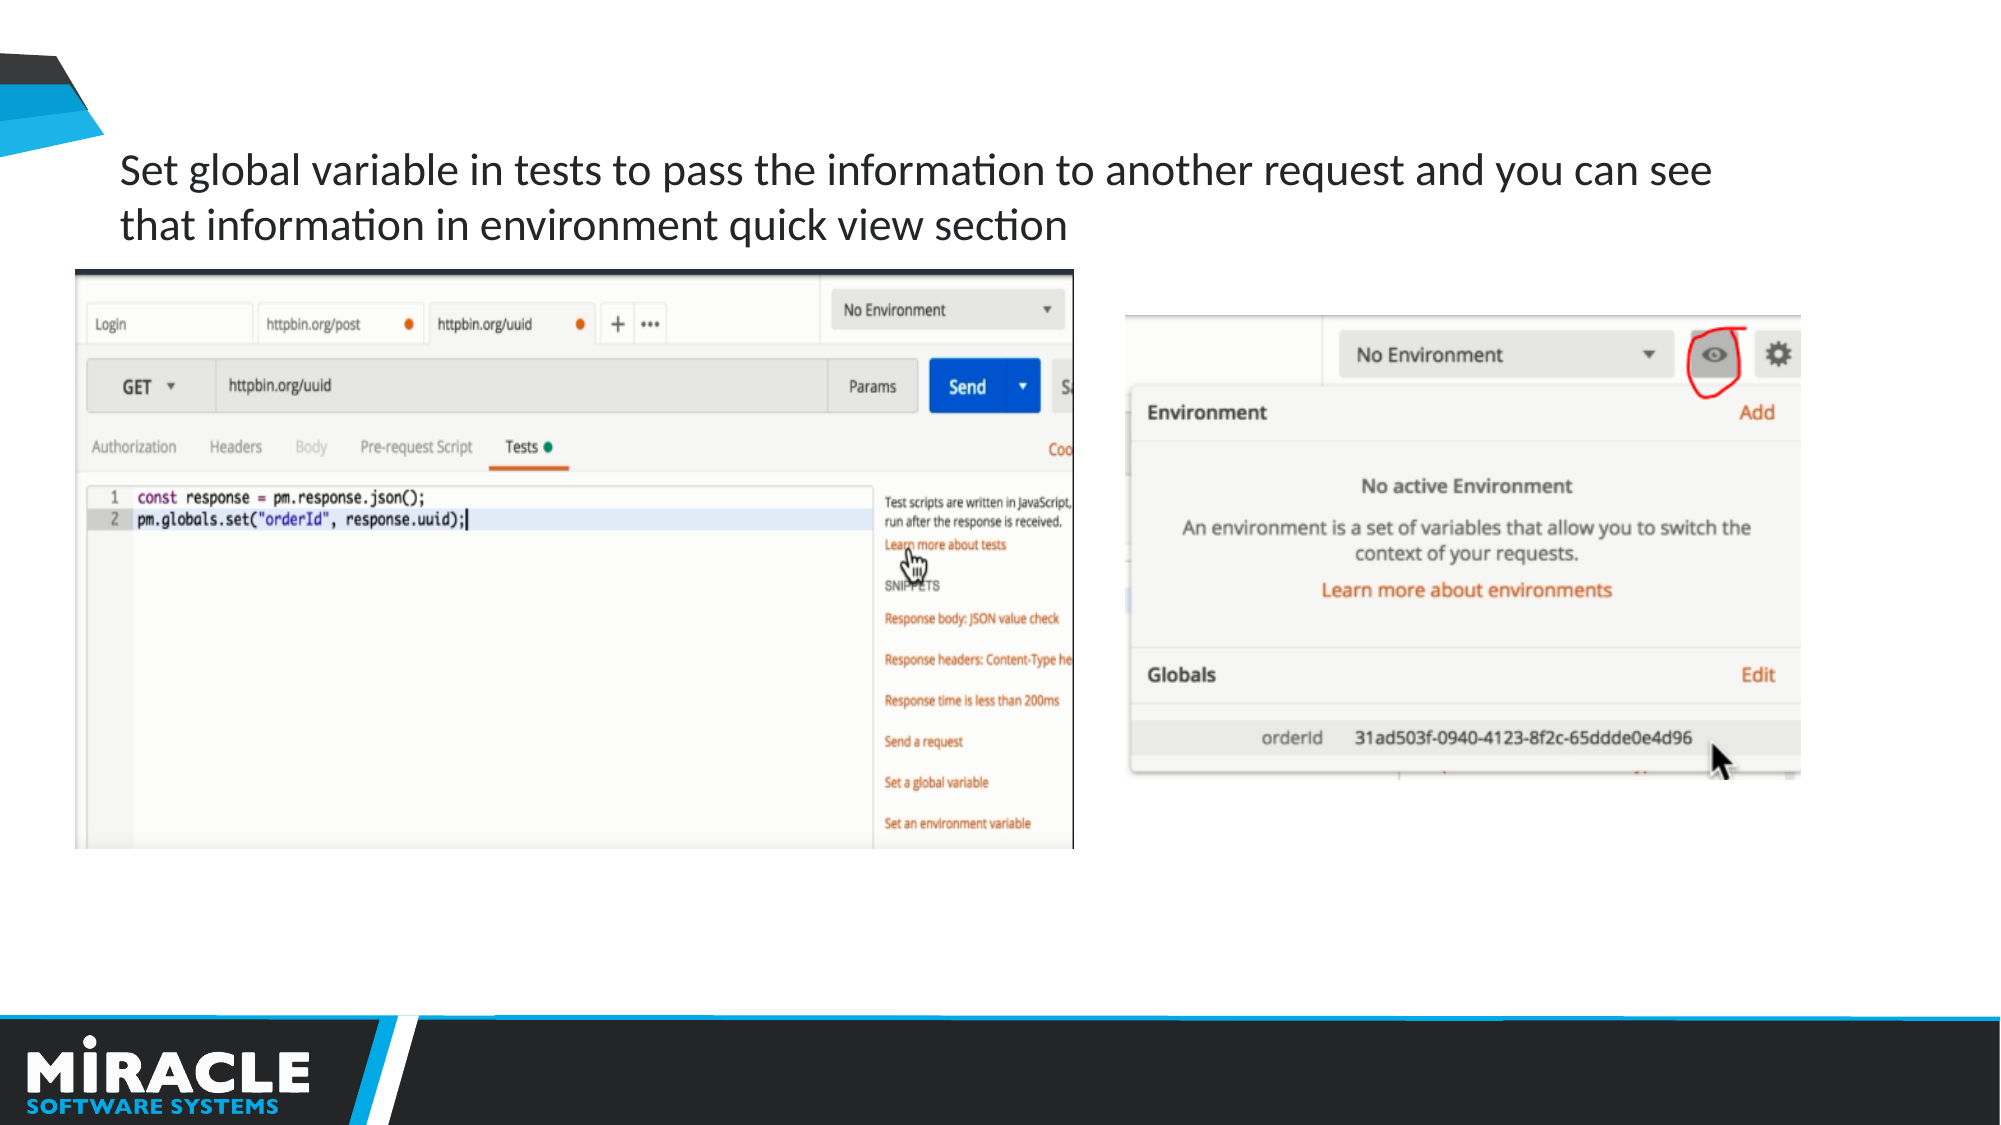

Set global variable in tests to pass the information to another request and you can see that information in environment quick view section